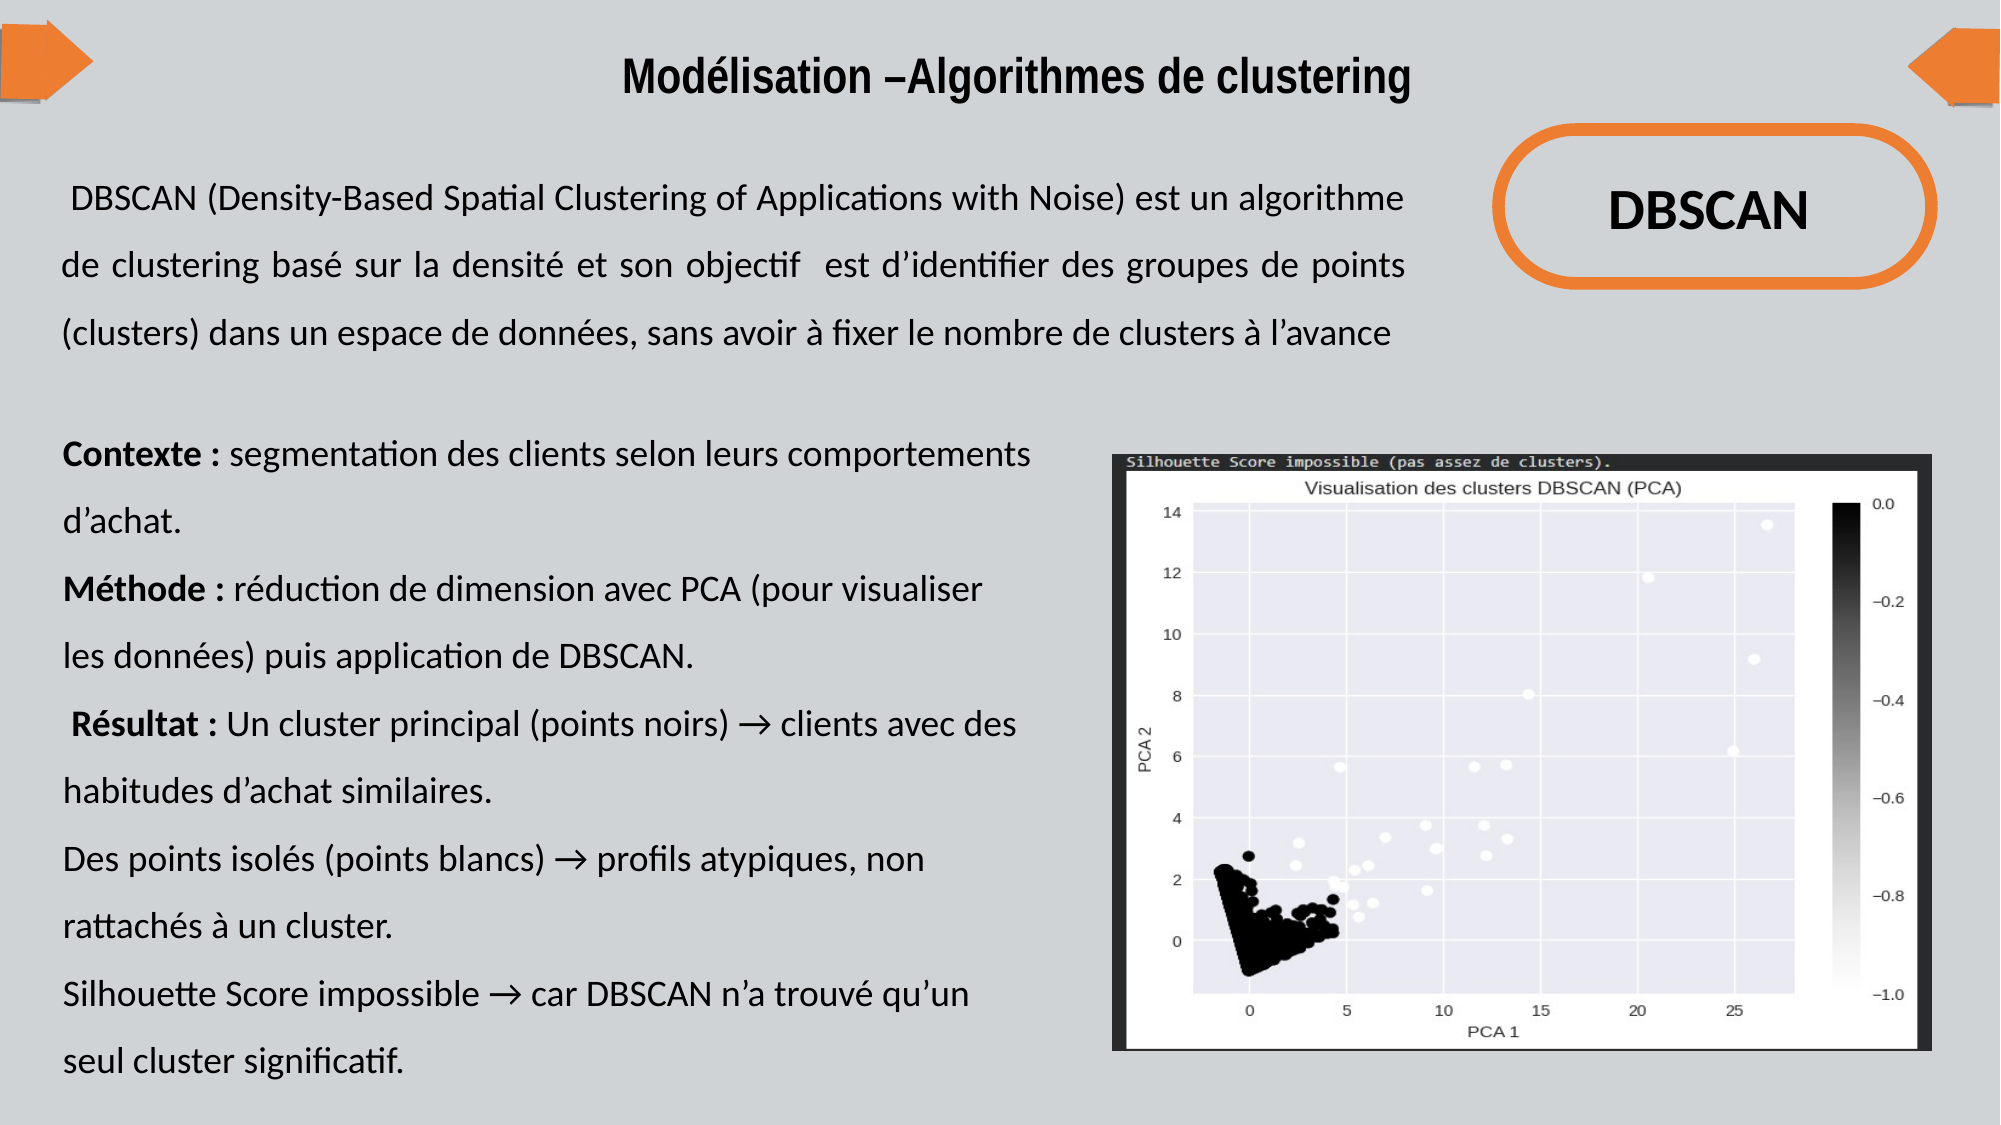

Modélisation –Algorithmes de clustering
DBSCAN
 DBSCAN (Density-Based Spatial Clustering of Applications with Noise) est un algorithme de clustering basé sur la densité et son objectif est d’identifier des groupes de points (clusters) dans un espace de données, sans avoir à fixer le nombre de clusters à l’avance
Contexte : segmentation des clients selon leurs comportements d’achat.
Méthode : réduction de dimension avec PCA (pour visualiser les données) puis application de DBSCAN.
 Résultat : Un cluster principal (points noirs) → clients avec des habitudes d’achat similaires.
Des points isolés (points blancs) → profils atypiques, non rattachés à un cluster.
Silhouette Score impossible → car DBSCAN n’a trouvé qu’un seul cluster significatif.